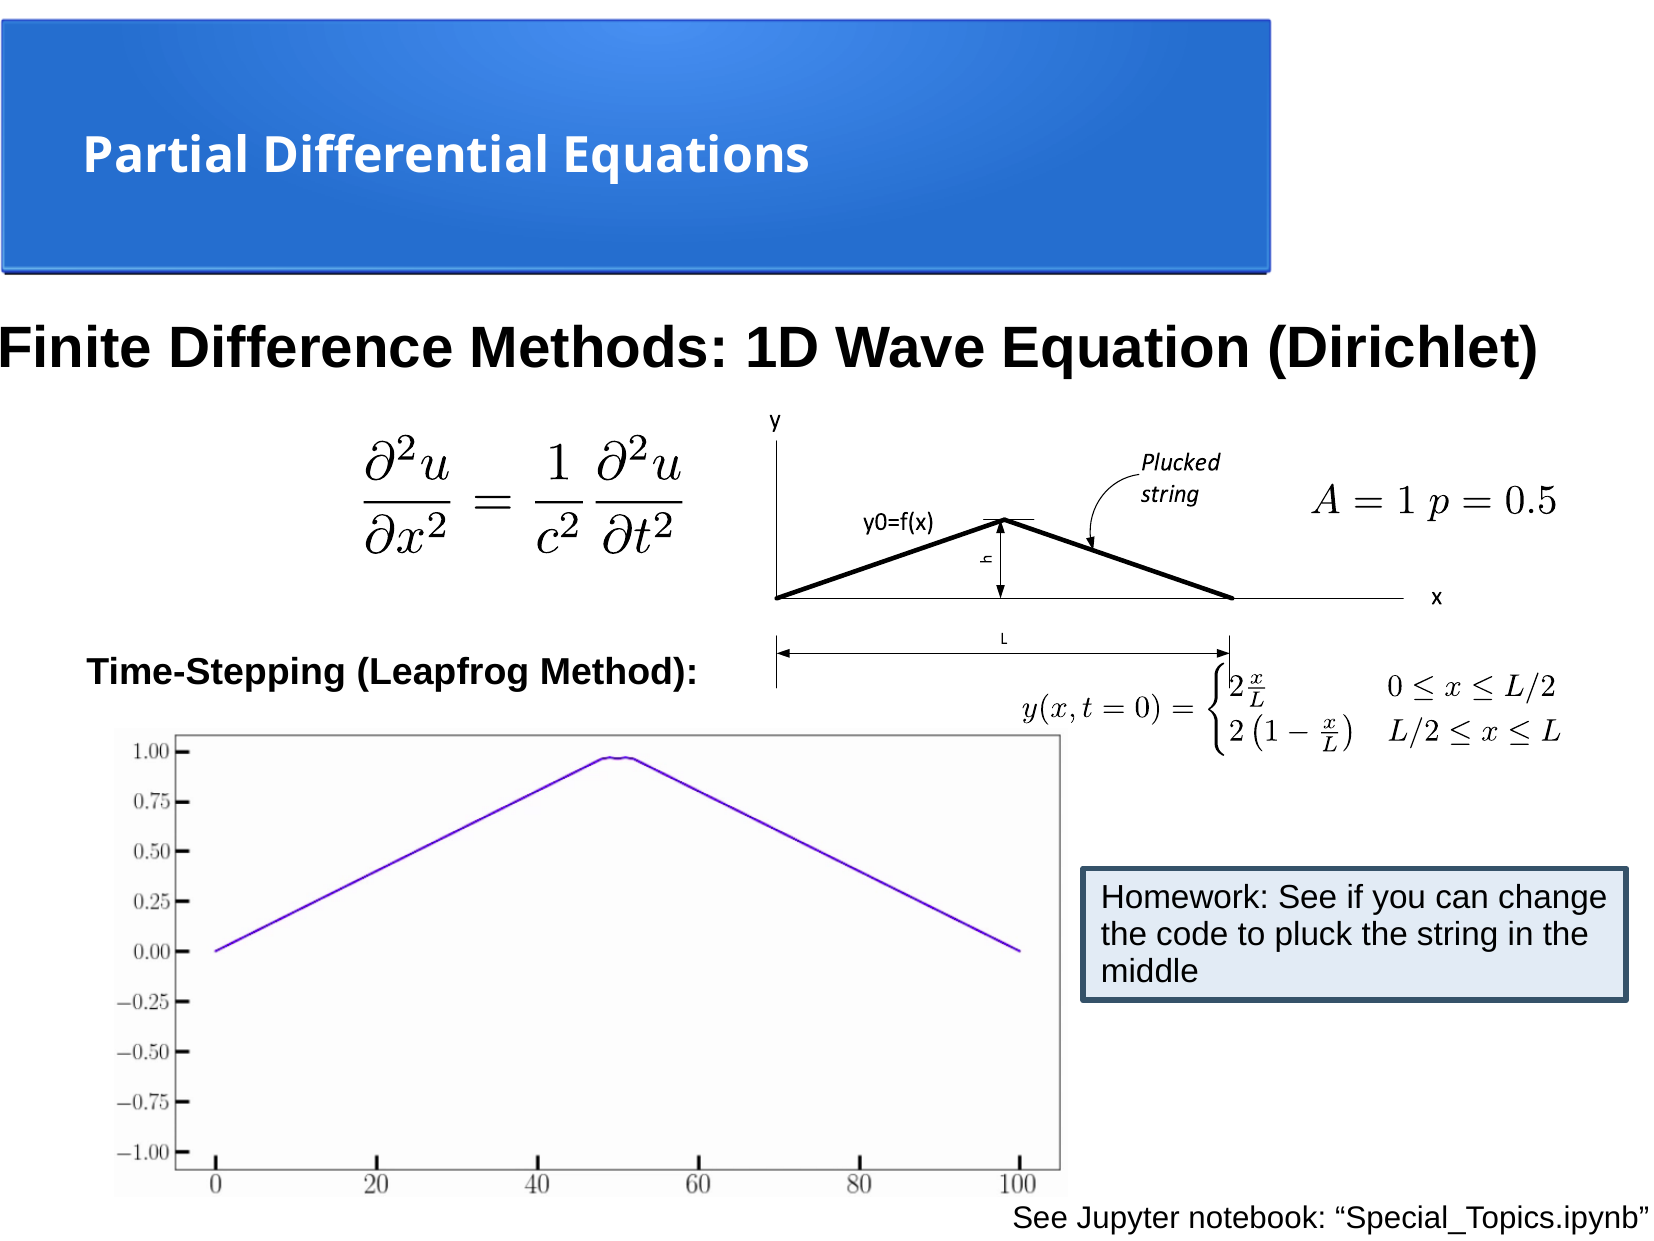

Partial Differential Equations
Finite Difference Methods: 1D Wave Equation (Dirichlet)
 Time-Stepping (Leapfrog Method):
Homework: See if you can change
the code to pluck the string in the
middle
See Jupyter notebook: “Special_Topics.ipynb”